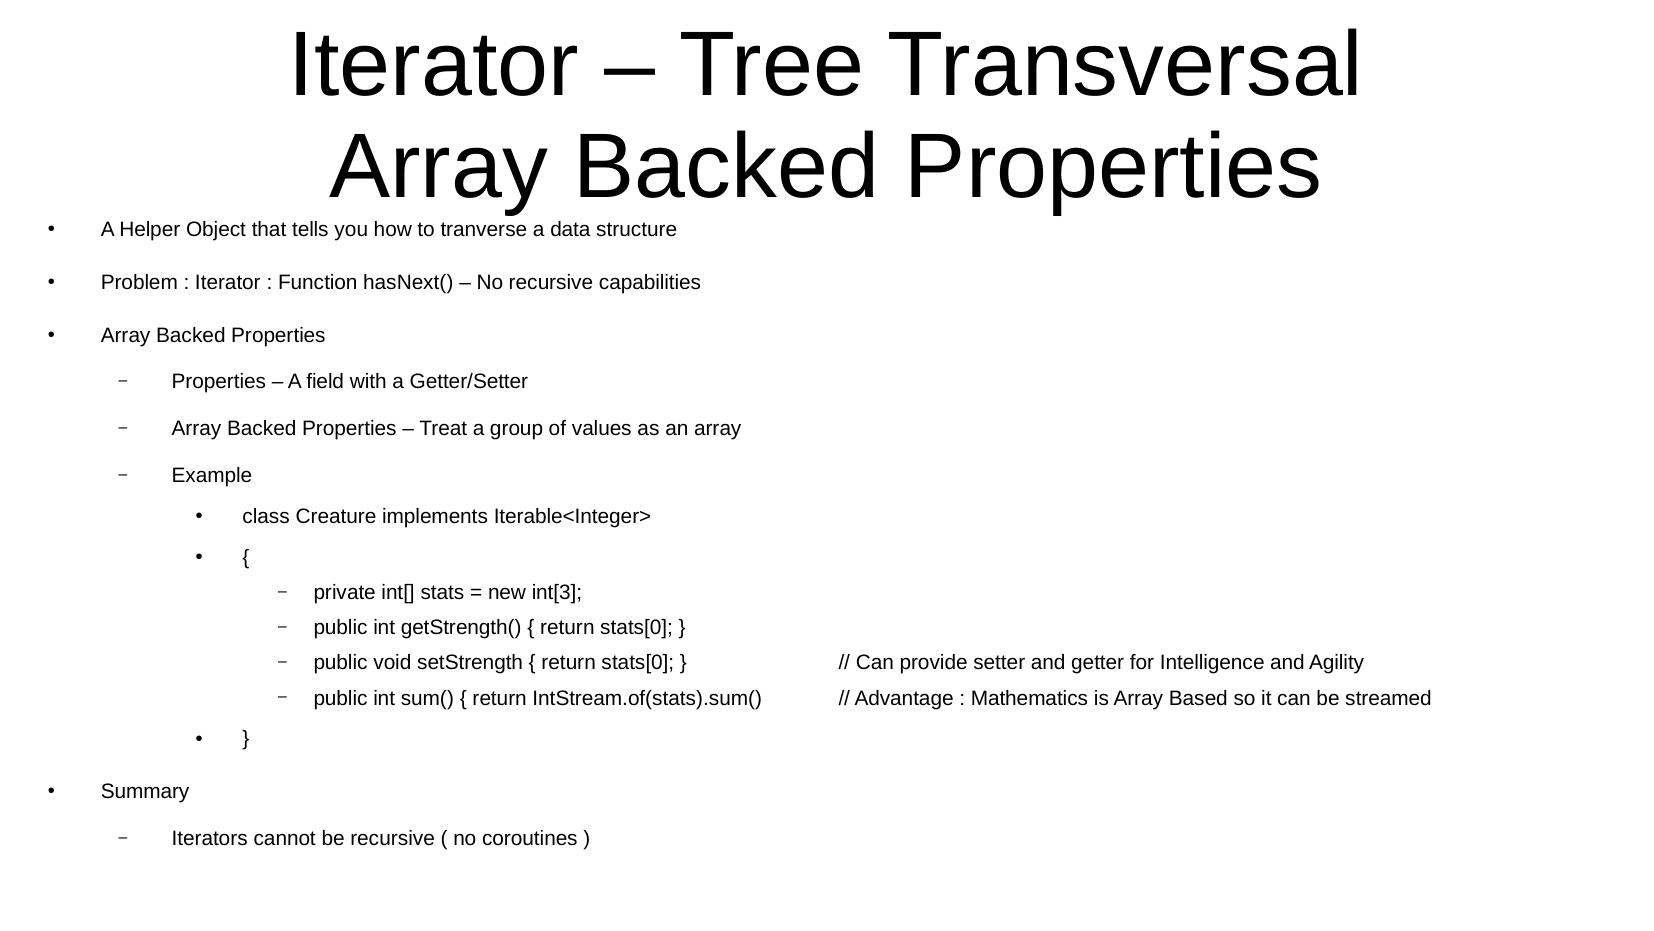

# Iterator – Tree Transversal Array Backed Properties
A Helper Object that tells you how to tranverse a data structure
Problem : Iterator : Function hasNext() – No recursive capabilities
Array Backed Properties
Properties – A field with a Getter/Setter
Array Backed Properties – Treat a group of values as an array
Example
class Creature implements Iterable<Integer>
{
private int[] stats = new int[3];
public int getStrength() { return stats[0]; }
public void setStrength { return stats[0]; } 		// Can provide setter and getter for Intelligence and Agility
public int sum() { return IntStream.of(stats).sum() 	// Advantage : Mathematics is Array Based so it can be streamed
}
Summary
Iterators cannot be recursive ( no coroutines )